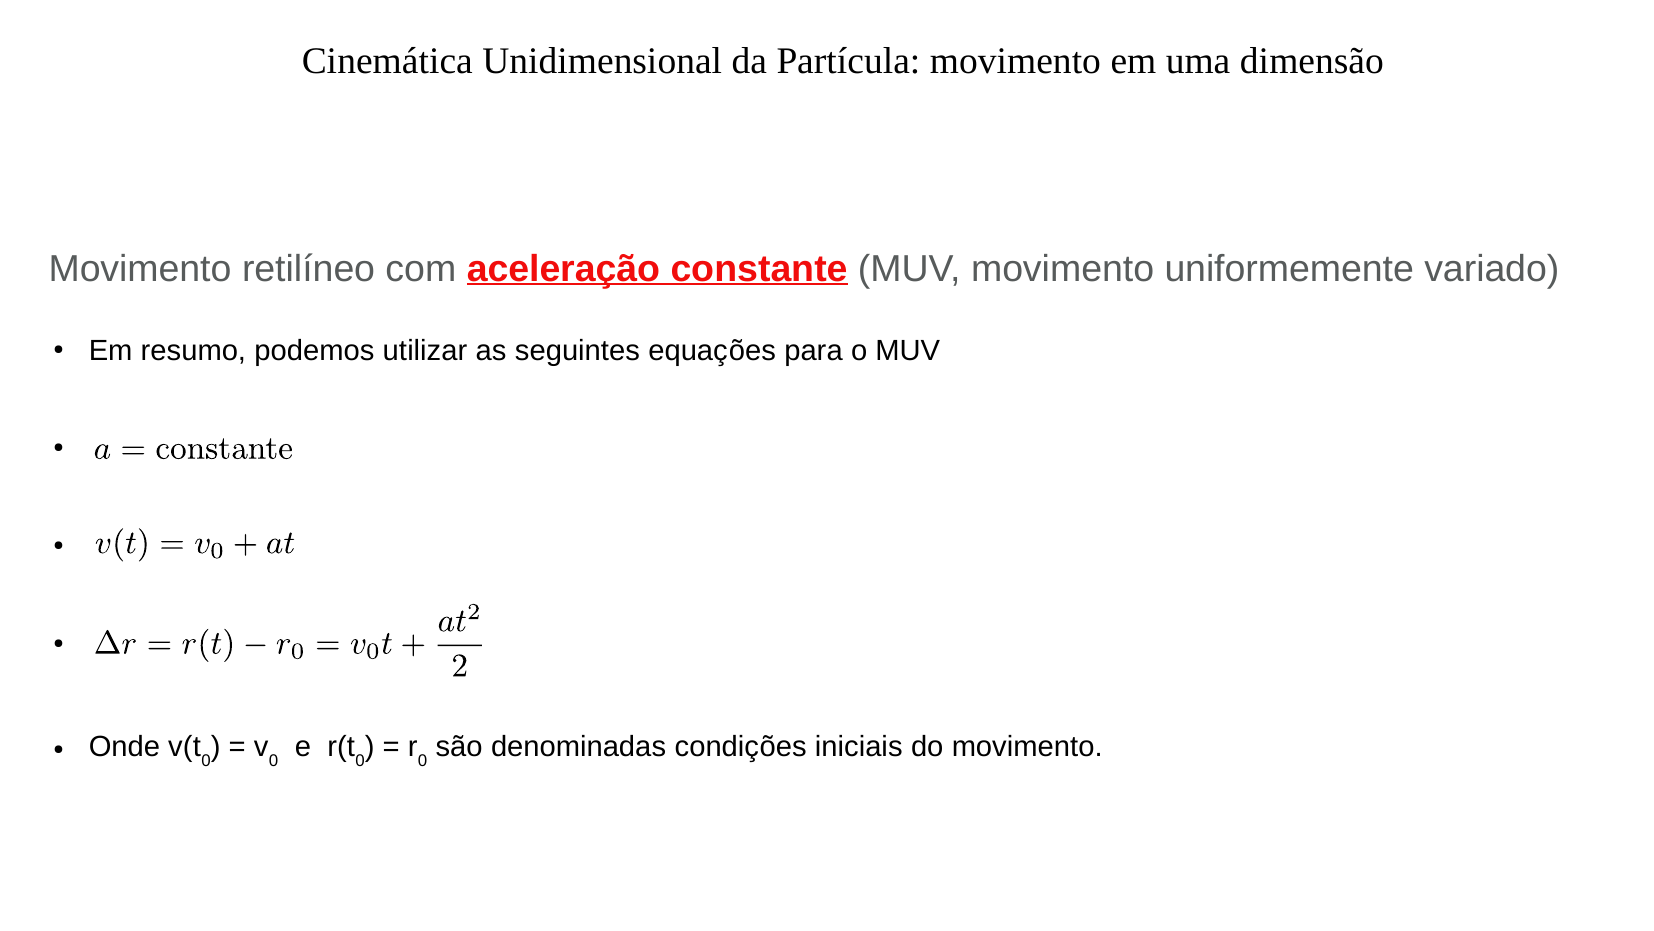

Cinemática Unidimensional da Partícula: movimento em uma dimensão
Movimento retilíneo com aceleração constante (MUV, movimento uniformemente variado)
Em resumo, podemos utilizar as seguintes equações para o MUV
Onde v(t0) = v0 e r(t0) = r0 são denominadas condições iniciais do movimento.